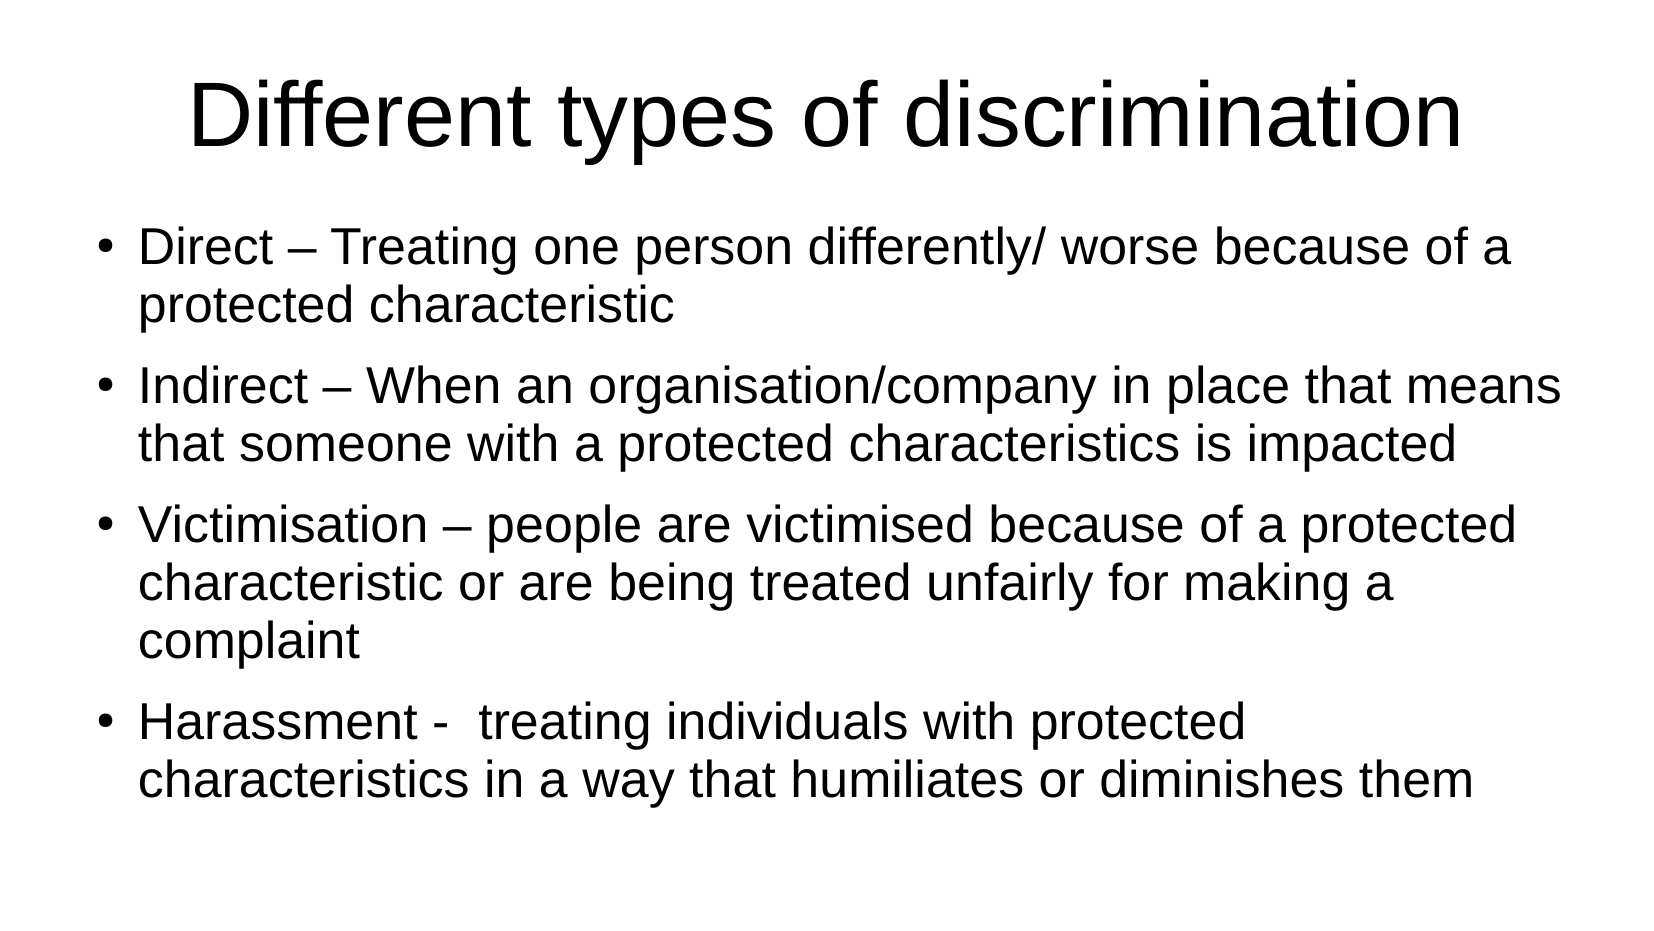

# Different types of discrimination
Direct – Treating one person differently/ worse because of a protected characteristic
Indirect – When an organisation/company in place that means that someone with a protected characteristics is impacted
Victimisation – people are victimised because of a protected characteristic or are being treated unfairly for making a complaint
Harassment - treating individuals with protected characteristics in a way that humiliates or diminishes them